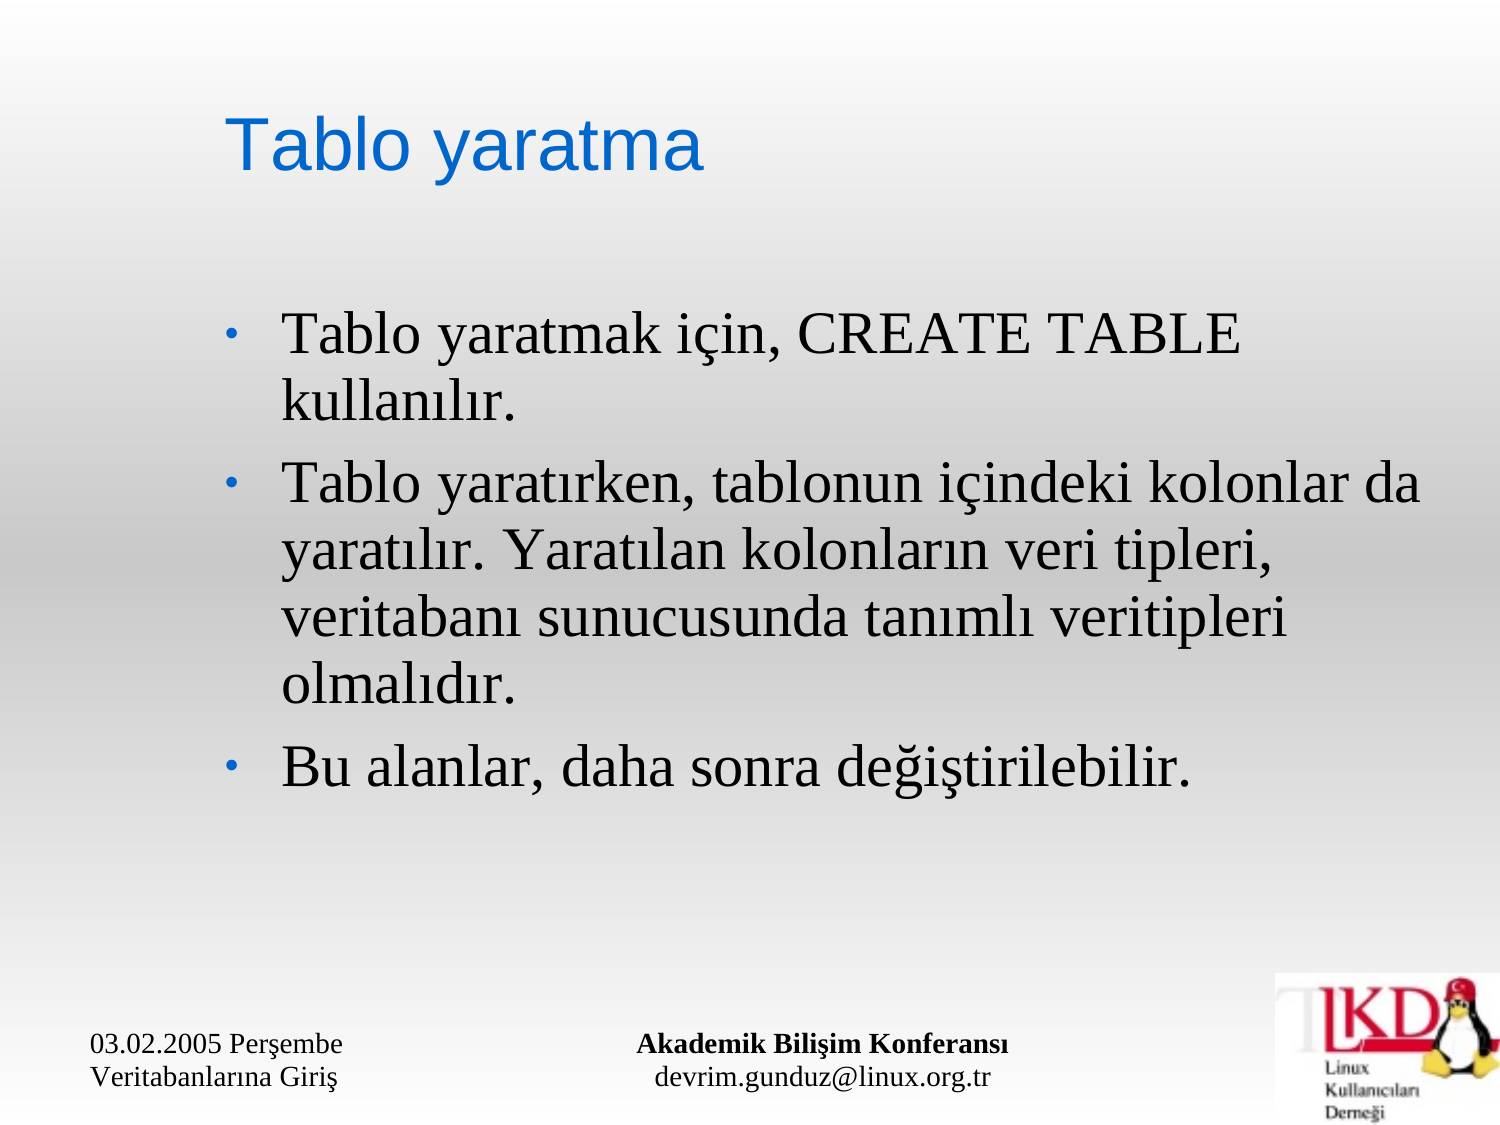

# Tablo yaratma
Tablo yaratmak için, CREATE TABLE kullanılır.
Tablo yaratırken, tablonun içindeki kolonlar da yaratılır. Yaratılan kolonların veri tipleri, veritabanı sunucusunda tanımlı veritipleri olmalıdır.
Bu alanlar, daha sonra değiştirilebilir.